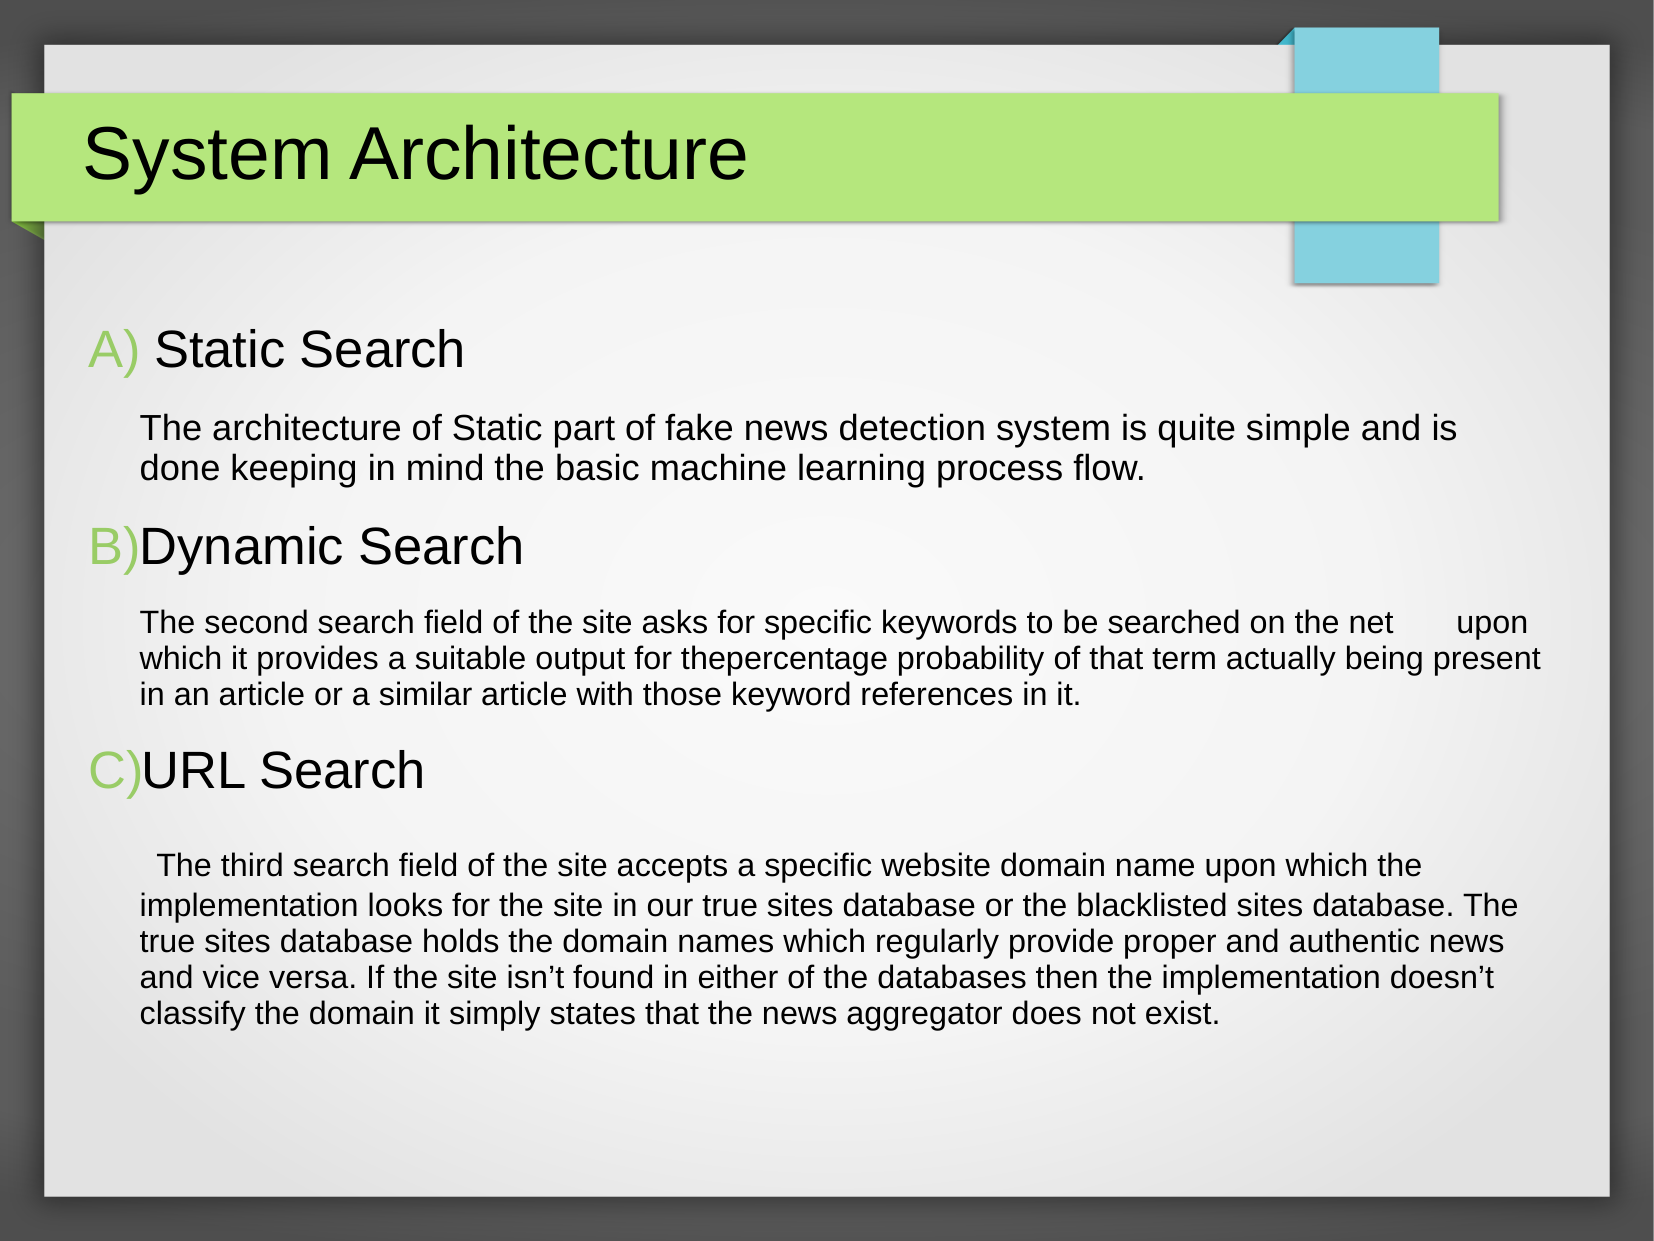

# System Architecture
 Static Search
The architecture of Static part of fake news detection system is quite simple and is done keeping in mind the basic machine learning process flow.
Dynamic Search
The second search field of the site asks for specific keywords to be searched on the net upon which it provides a suitable output for thepercentage probability of that term actually being present in an article or a similar article with those keyword references in it.
URL Search
 The third search field of the site accepts a specific website domain name upon which the implementation looks for the site in our true sites database or the blacklisted sites database. The true sites database holds the domain names which regularly provide proper and authentic news and vice versa. If the site isn’t found in either of the databases then the implementation doesn’t classify the domain it simply states that the news aggregator does not exist.